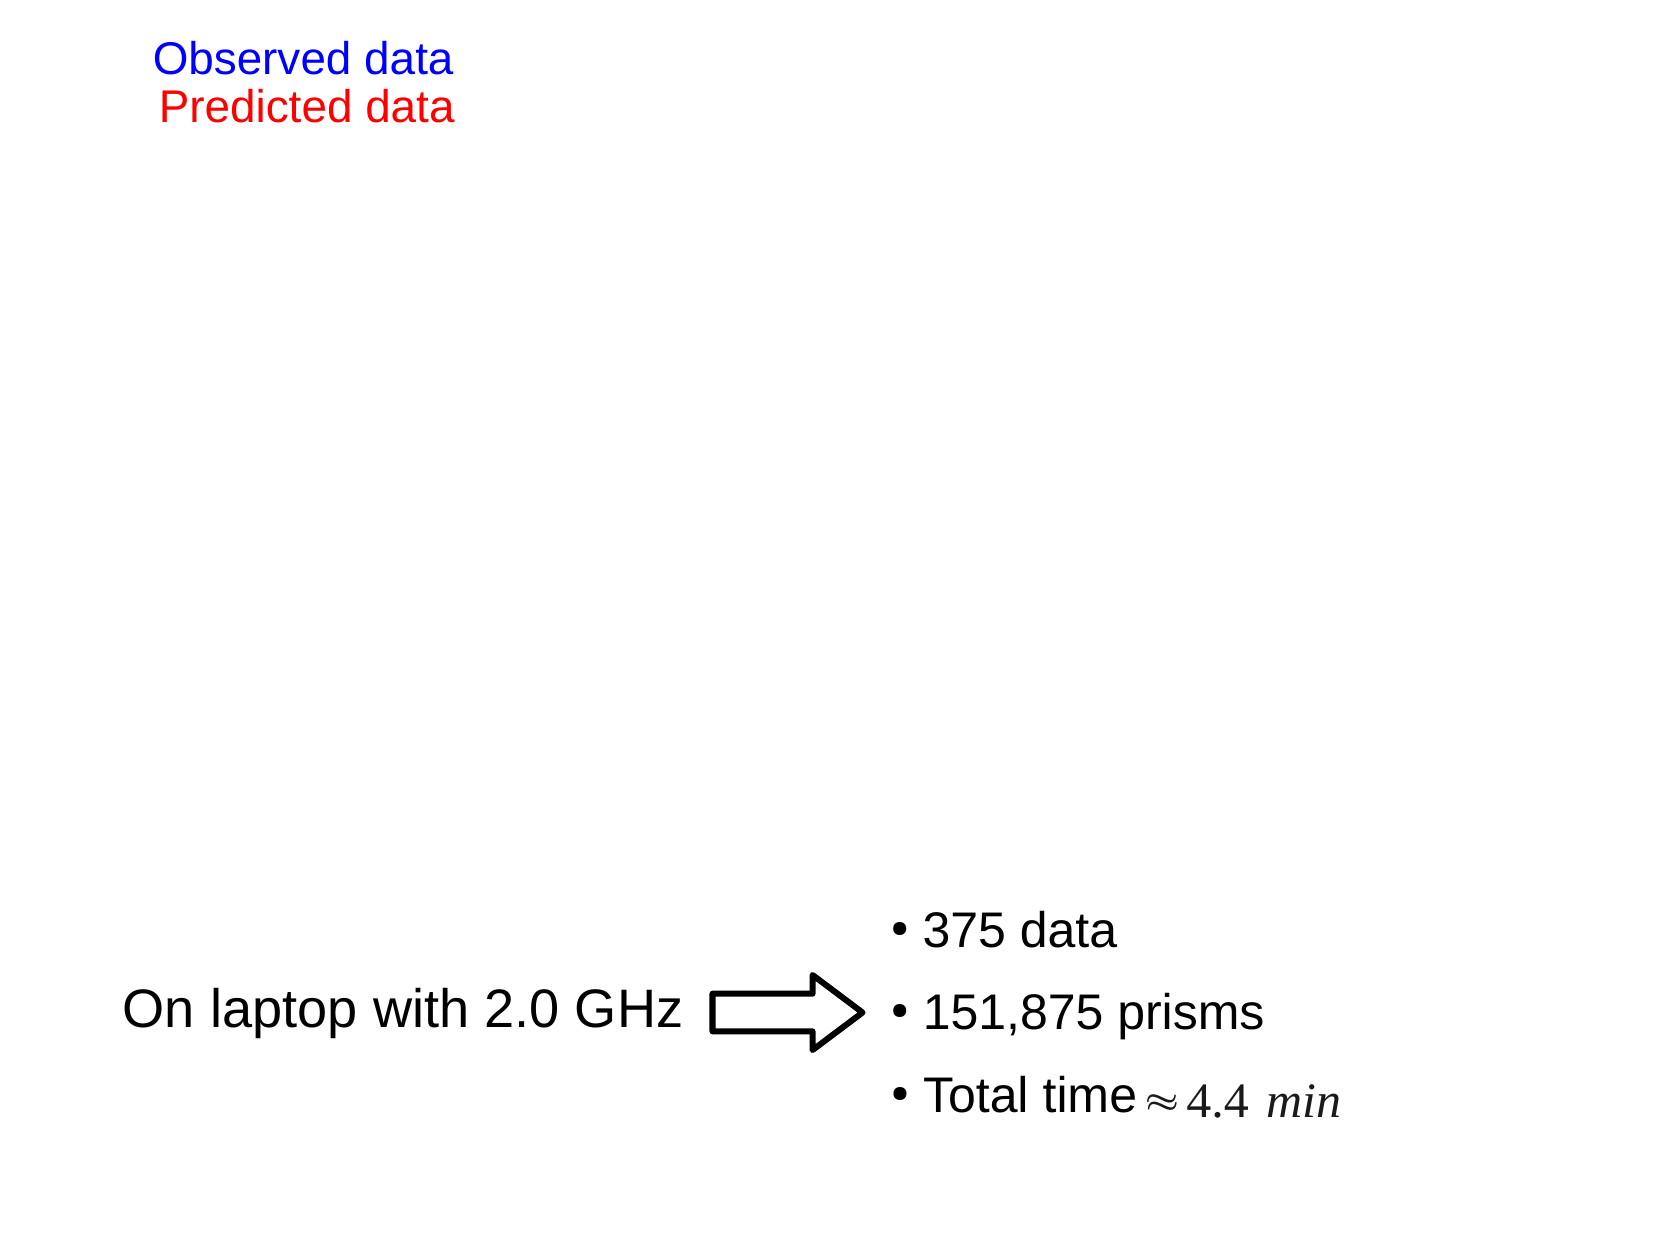

Observed data
Predicted data
 375 data
On laptop with 2.0 GHz
 151,875 prisms
 Total time